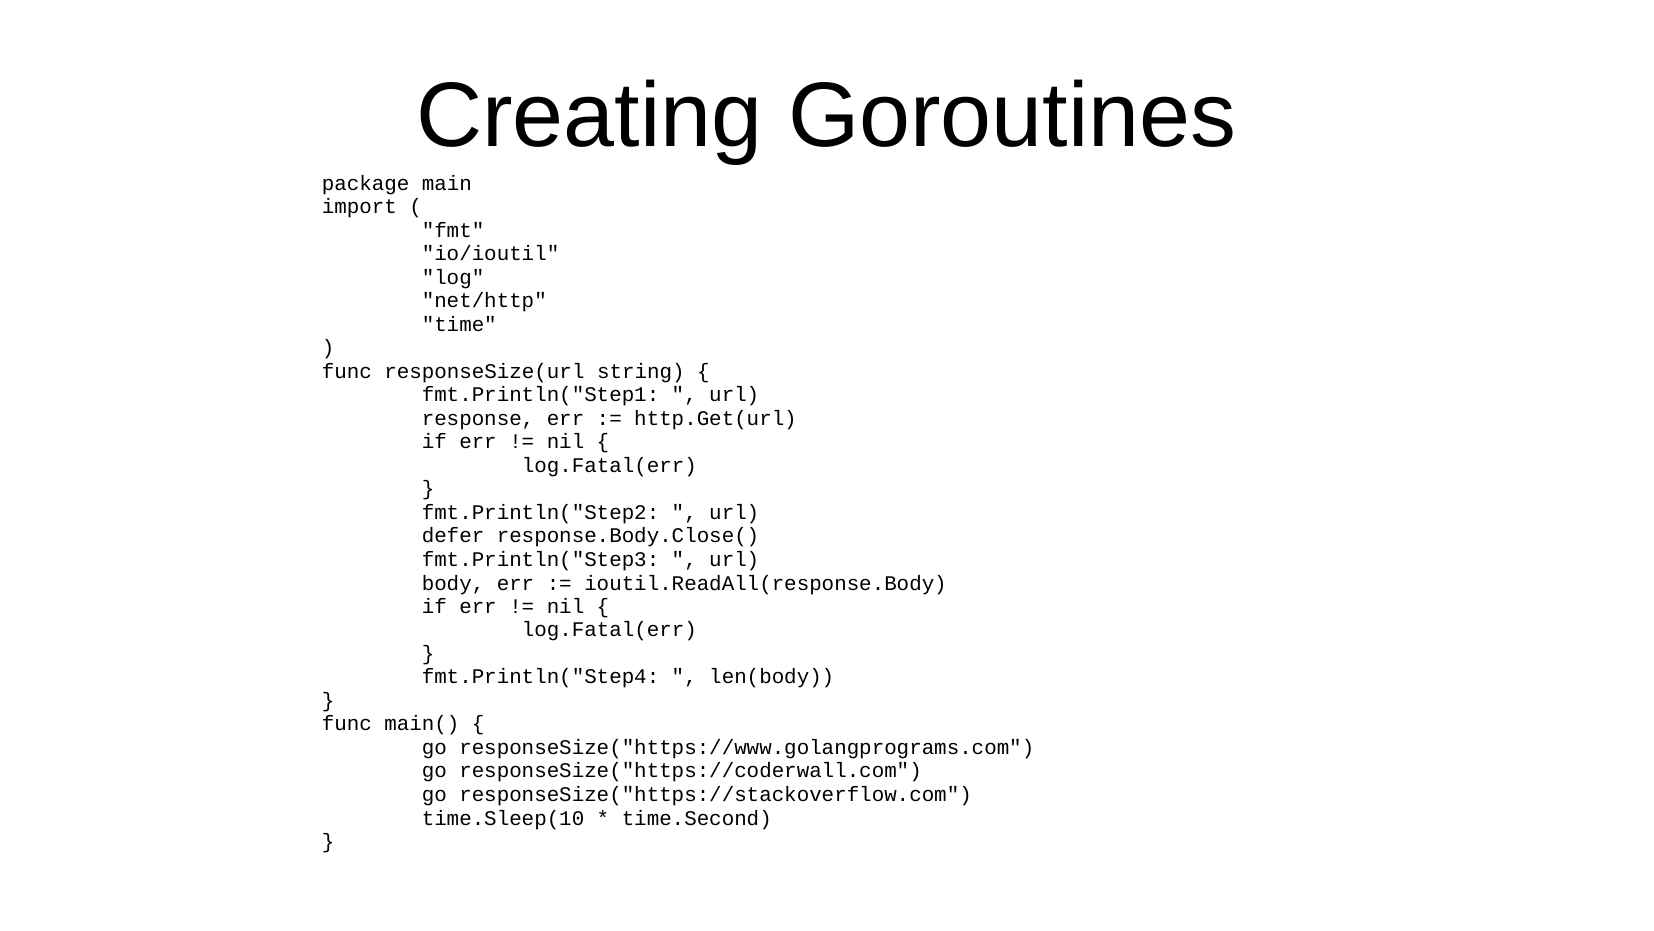

# Creating Goroutines
package main
import (
 "fmt"
 "io/ioutil"
 "log"
 "net/http"
 "time"
)
func responseSize(url string) {
 fmt.Println("Step1: ", url)
 response, err := http.Get(url)
 if err != nil {
 log.Fatal(err)
 }
 fmt.Println("Step2: ", url)
 defer response.Body.Close()
 fmt.Println("Step3: ", url)
 body, err := ioutil.ReadAll(response.Body)
 if err != nil {
 log.Fatal(err)
 }
 fmt.Println("Step4: ", len(body))
}
func main() {
 go responseSize("https://www.golangprograms.com")
 go responseSize("https://coderwall.com")
 go responseSize("https://stackoverflow.com")
 time.Sleep(10 * time.Second)
}